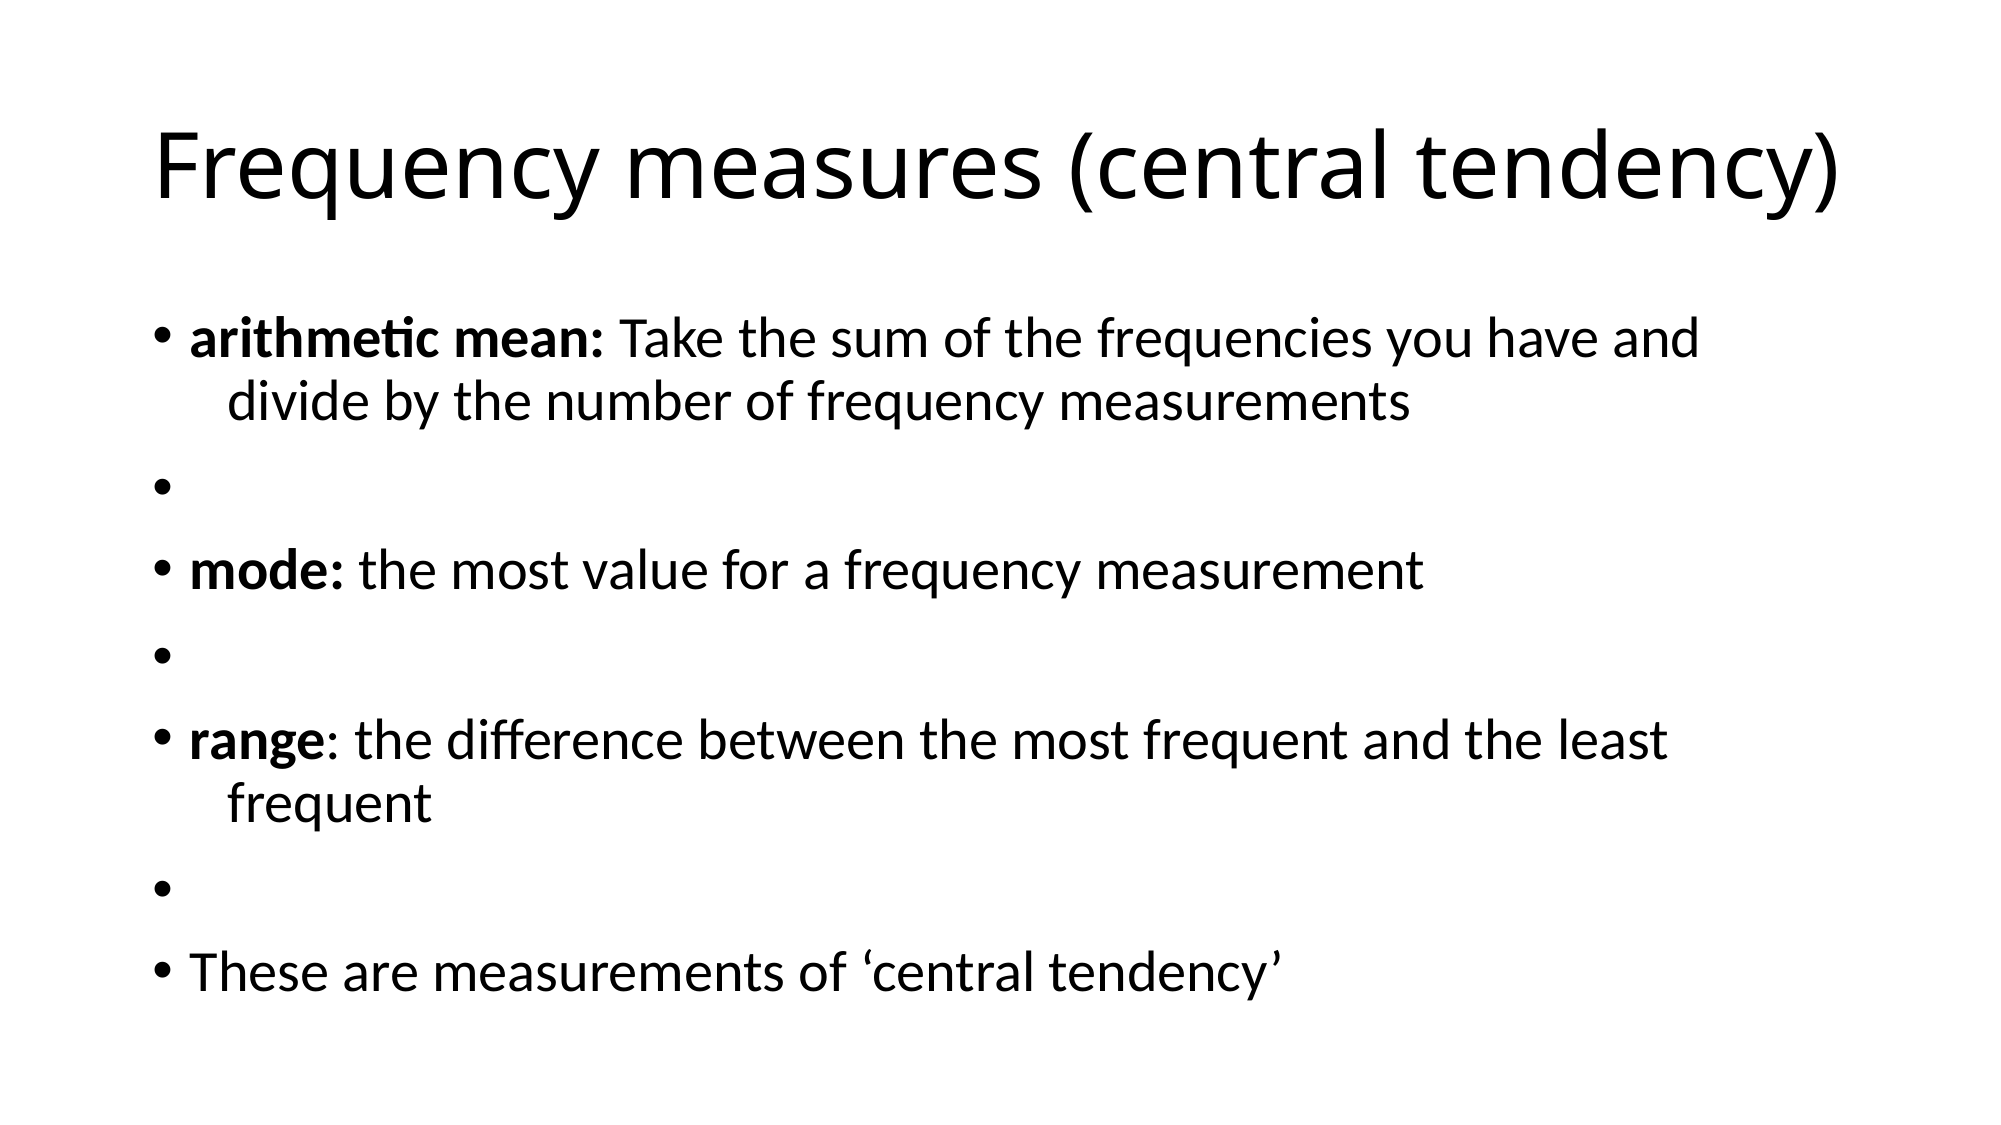

# Frequency measures (central tendency)
arithmetic mean: Take the sum of the frequencies you have and divide by the number of frequency measurements
mode: the most value for a frequency measurement
range: the difference between the most frequent and the least frequent
These are measurements of ‘central tendency’